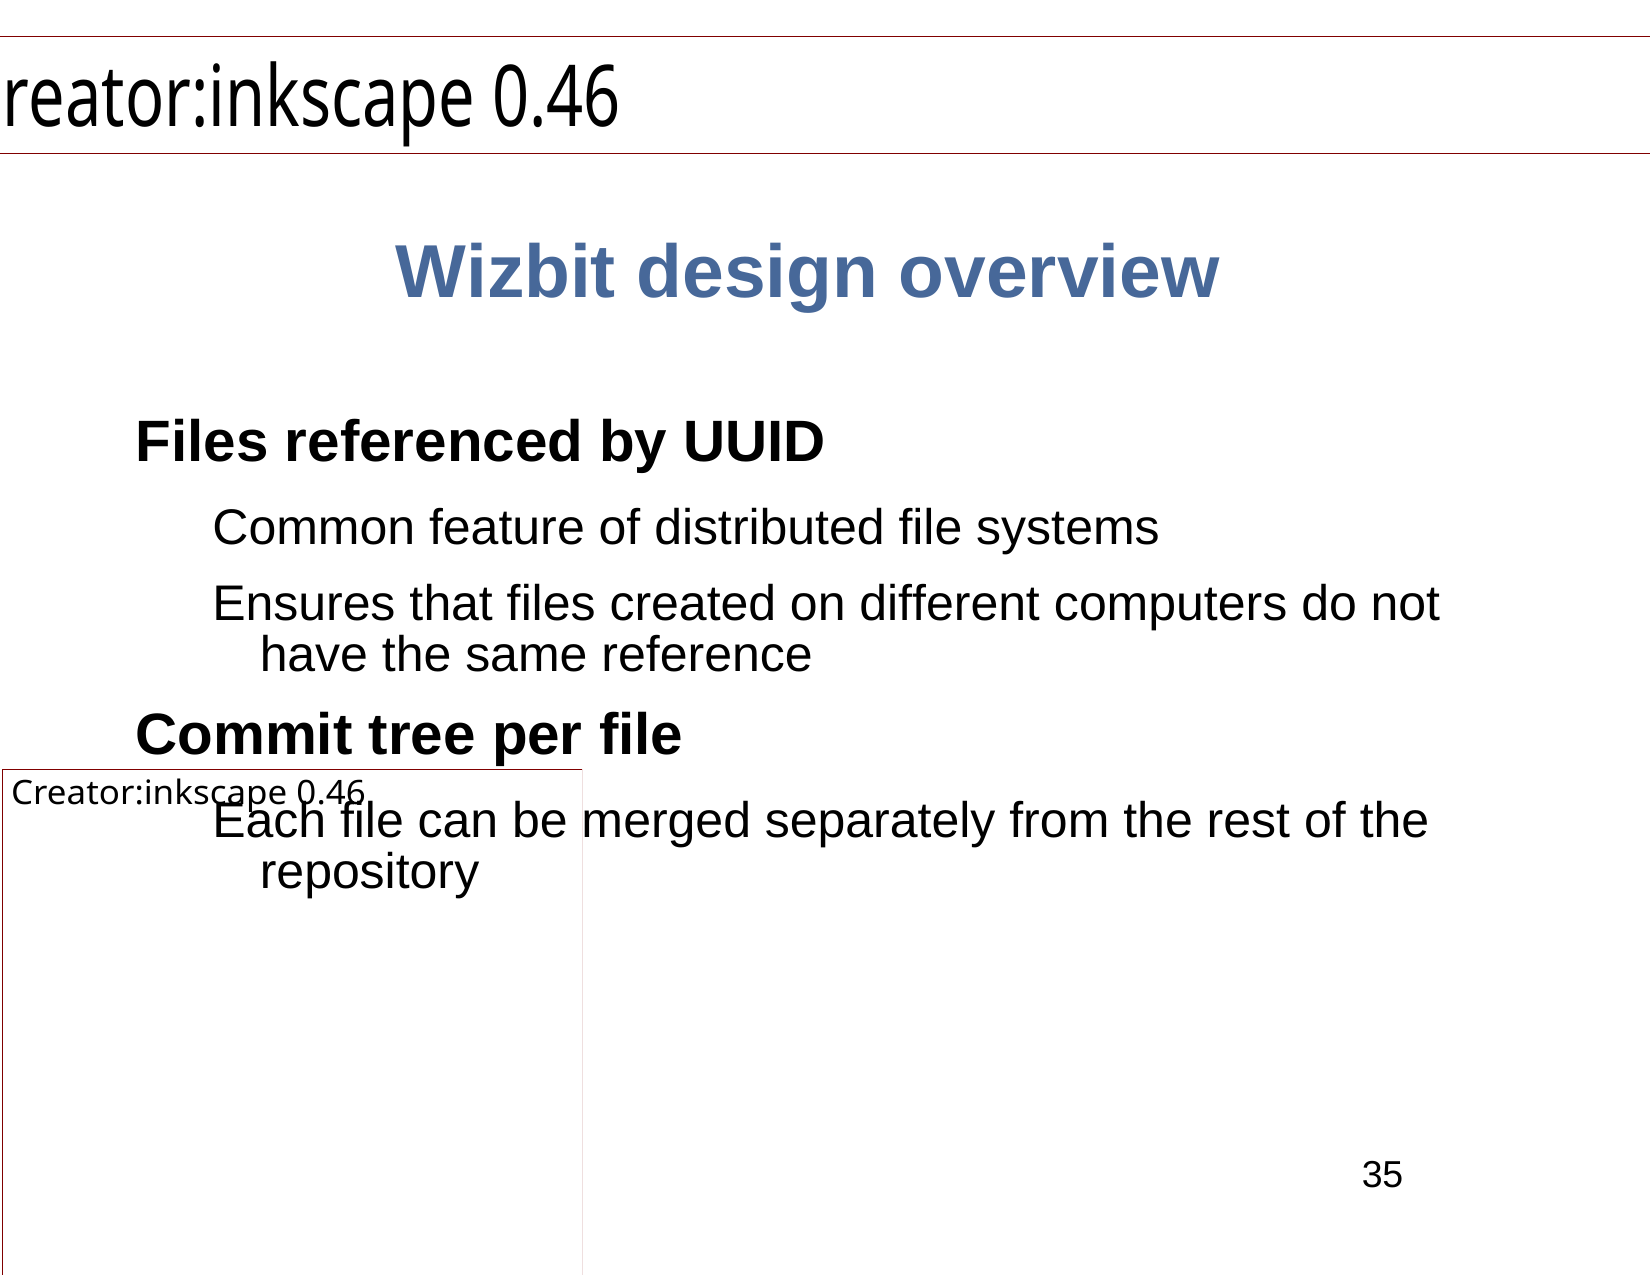

# Wizbit design overview
Files referenced by UUID
Common feature of distributed file systems
Ensures that files created on different computers do not have the same reference
Commit tree per file
Each file can be merged separately from the rest of the repository